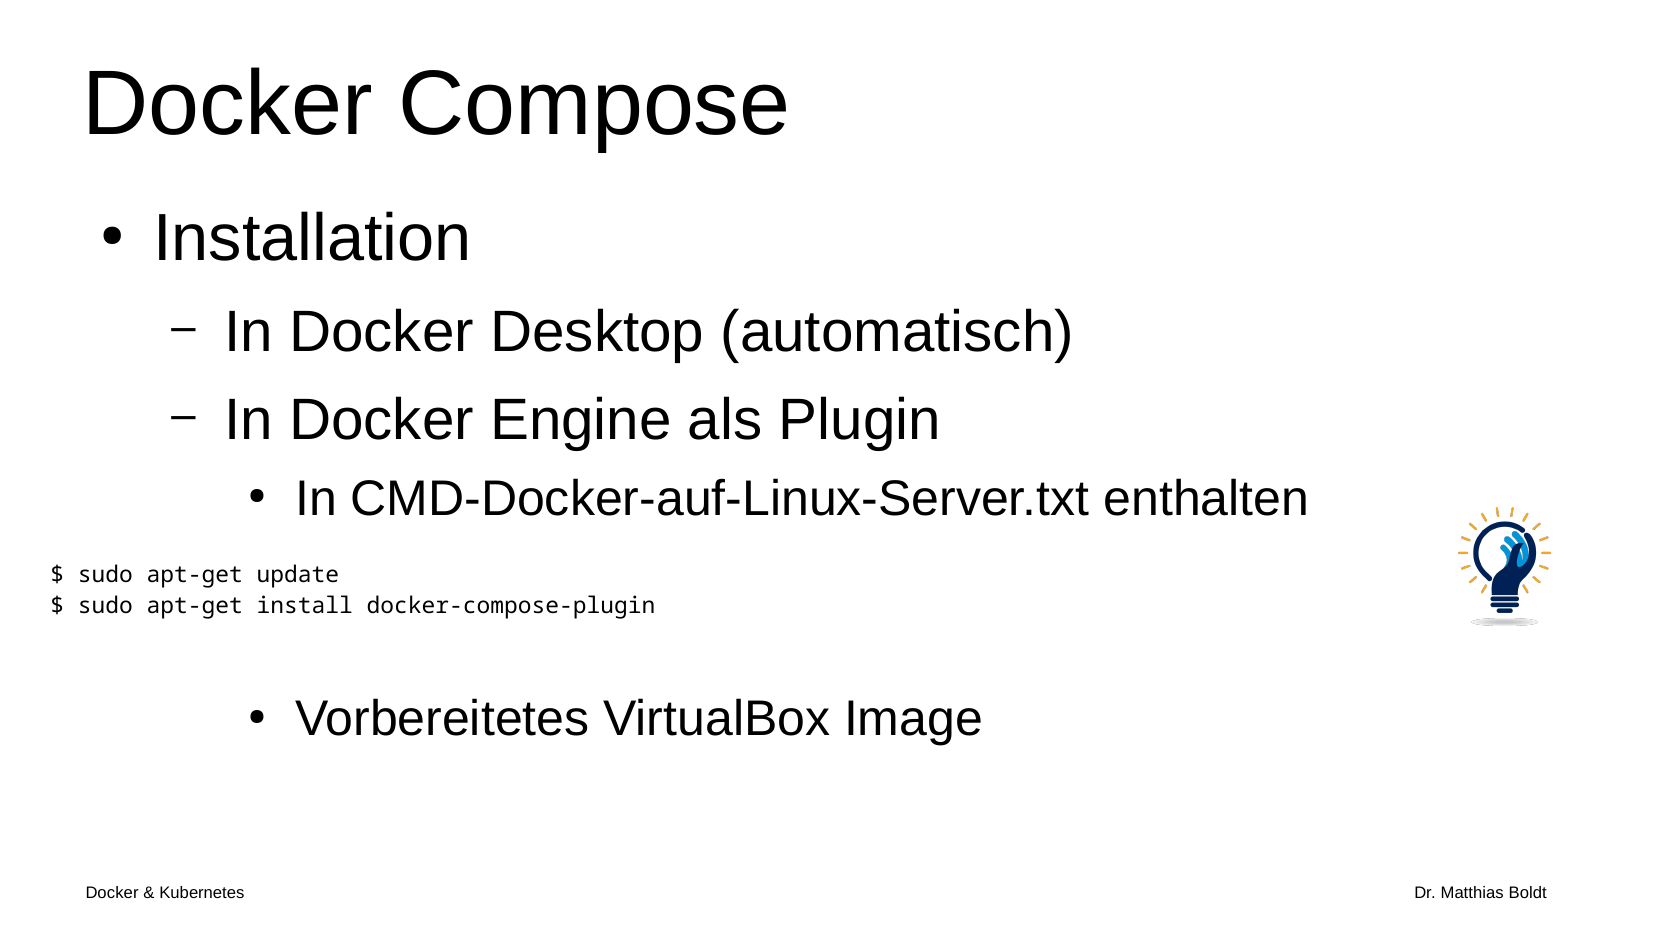

# Docker Compose
Installation
In Docker Desktop (automatisch)
In Docker Engine als Plugin
In CMD-Docker-auf-Linux-Server.txt enthalten
Vorbereitetes VirtualBox Image
$ sudo apt-get update
$ sudo apt-get install docker-compose-plugin
Docker & Kubernetes																Dr. Matthias Boldt